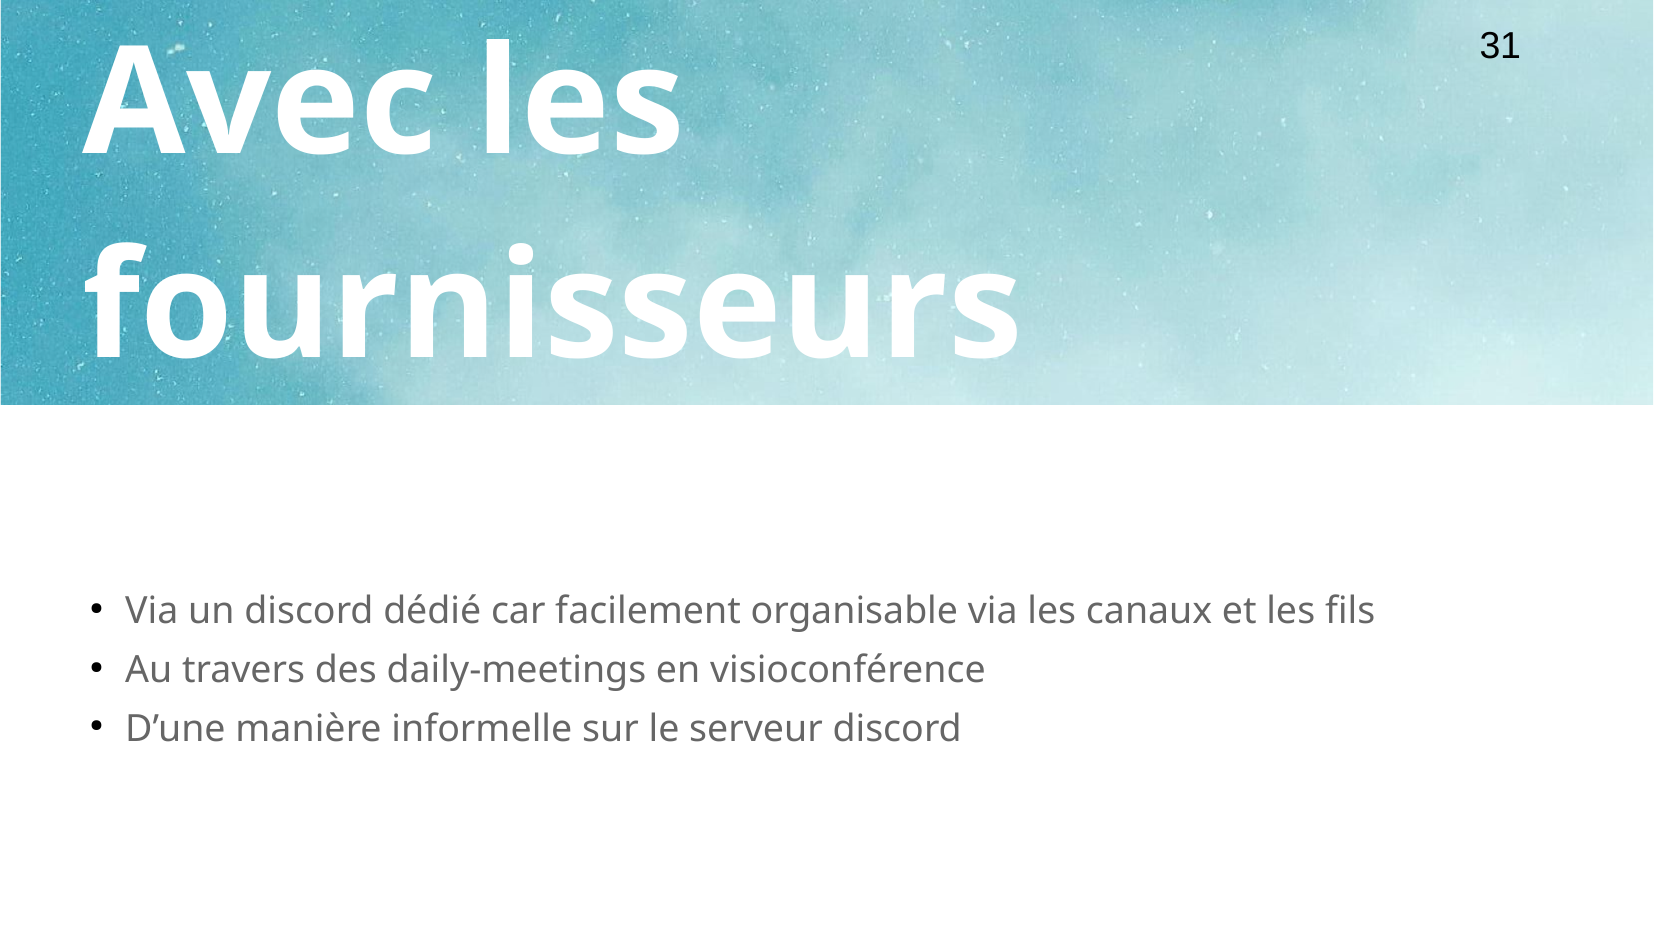

# Avec les fournisseurs
Via un discord dédié car facilement organisable via les canaux et les fils
Au travers des daily-meetings en visioconférence
D’une manière informelle sur le serveur discord